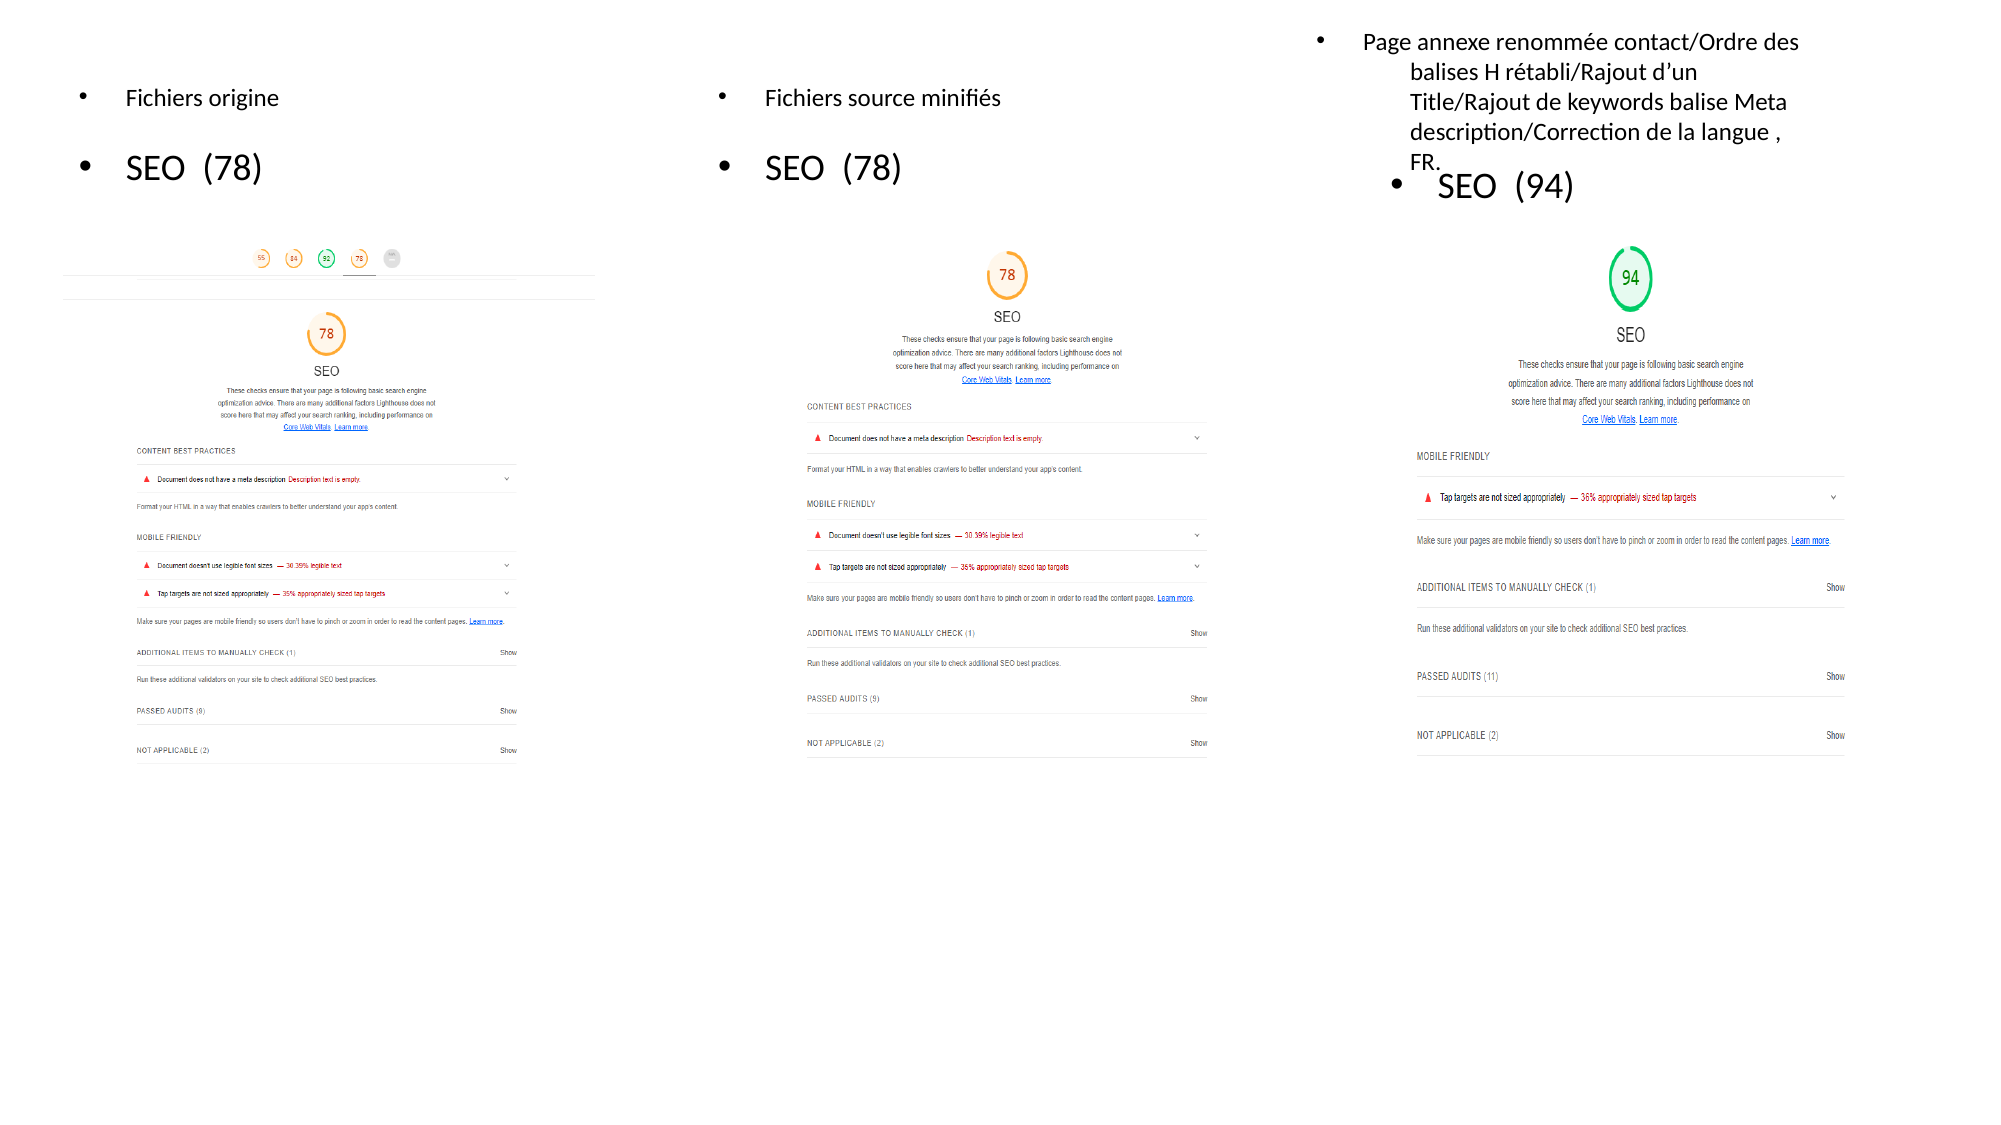

Page annexe renommée contact/Ordre des balises H rétabli/Rajout d’un Title/Rajout de keywords balise Meta description/Correction de la langue , FR.
Fichiers origine
Fichiers source minifiés
SEO (78)
SEO (78)
SEO (94)